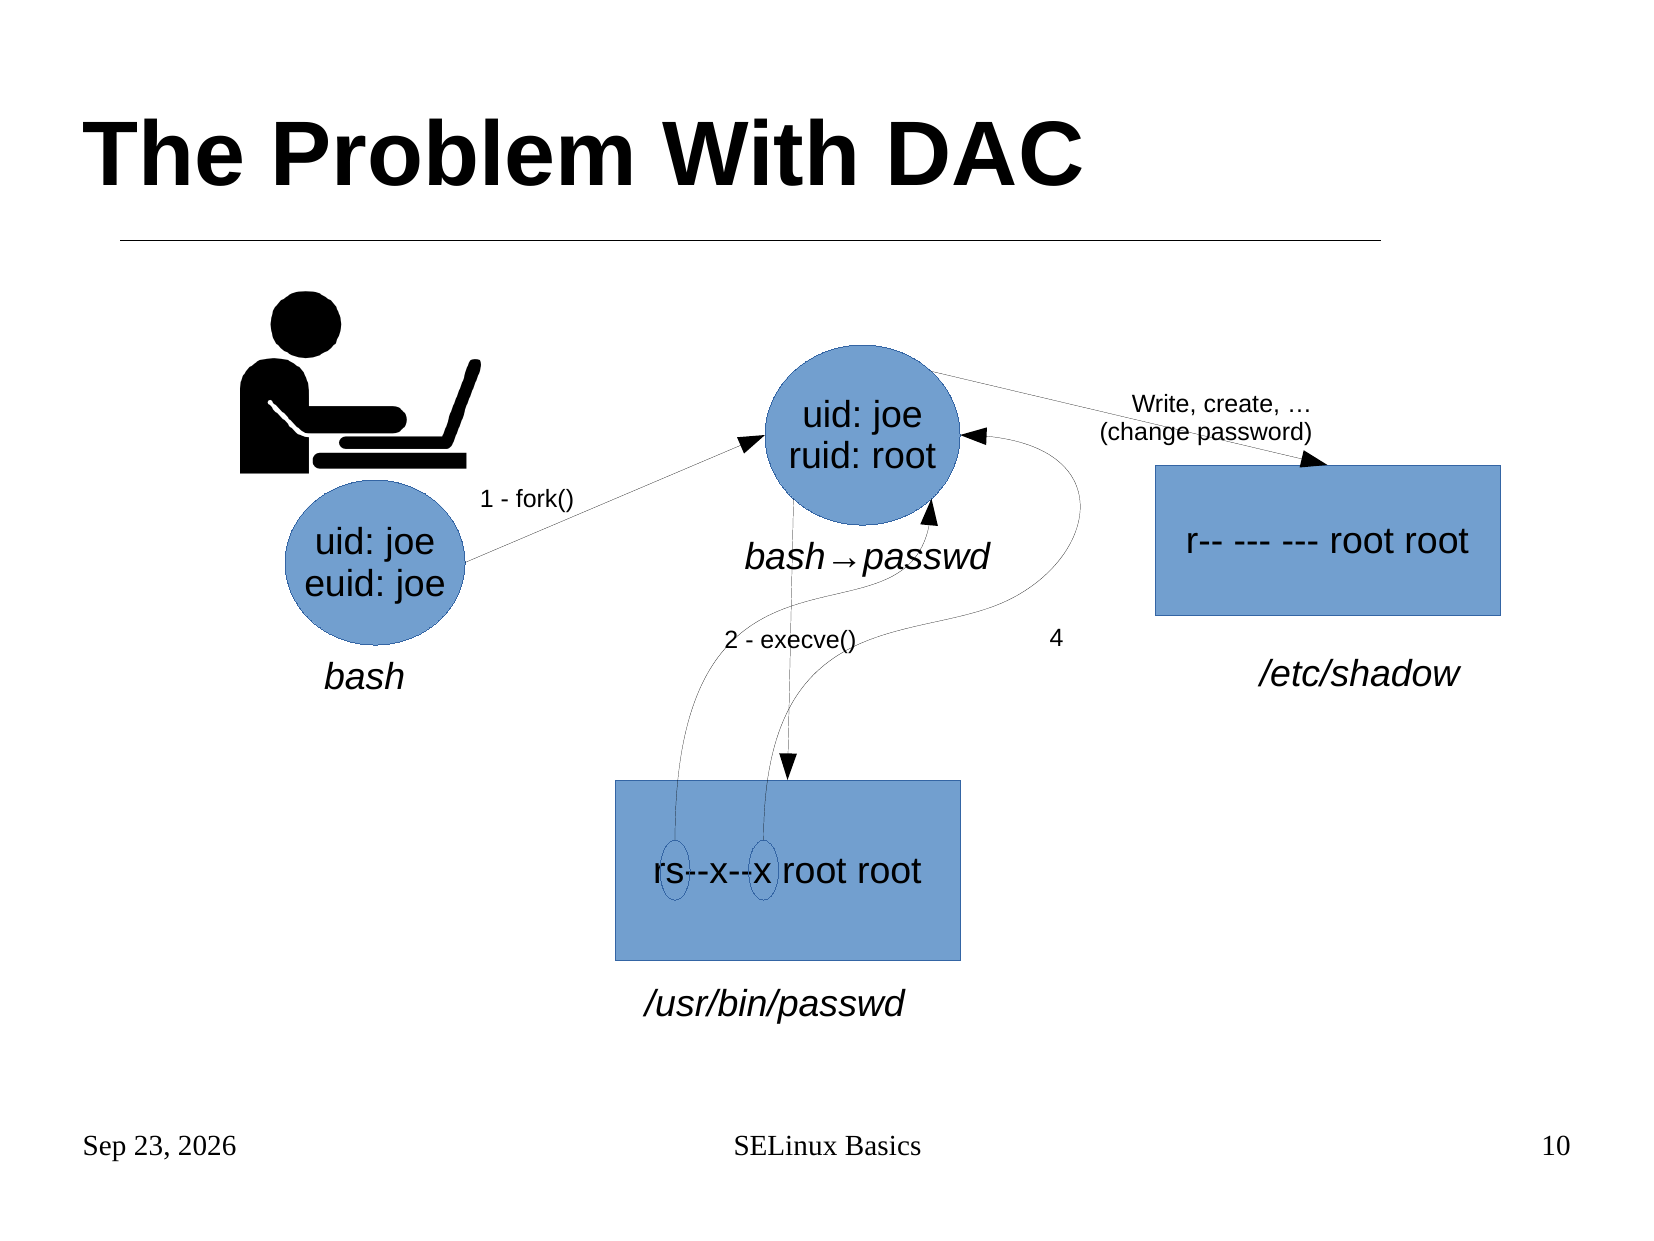

# The Problem With DAC
uid: joe
ruid: root
r-- --- --- root root
uid: joe
euid: joe
bash→passwd
/etc/shadow
bash
rs--x--x root root
/usr/bin/passwd
SELinux Basics
10